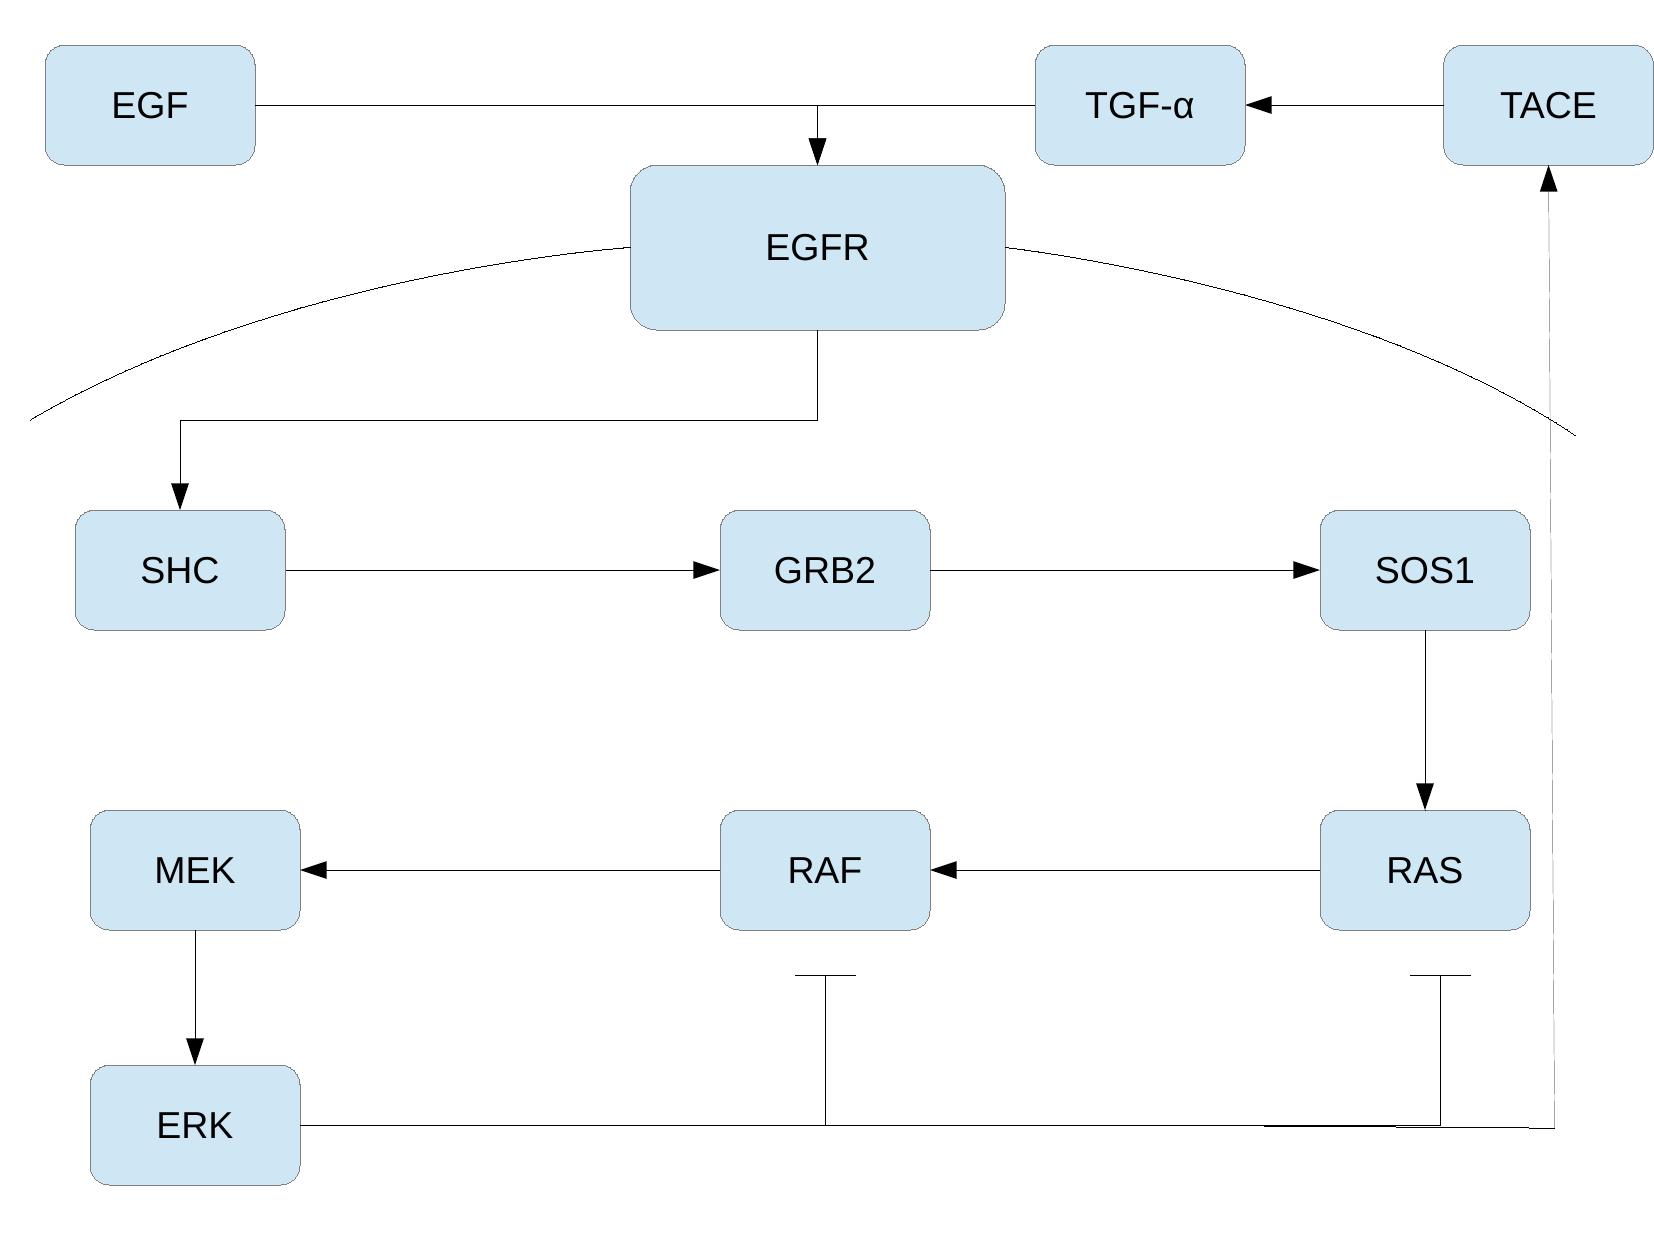

EGF
TGF-α
TACE
EGFR
SHC
GRB2
SOS1
MEK
RAF
RAS
ERK